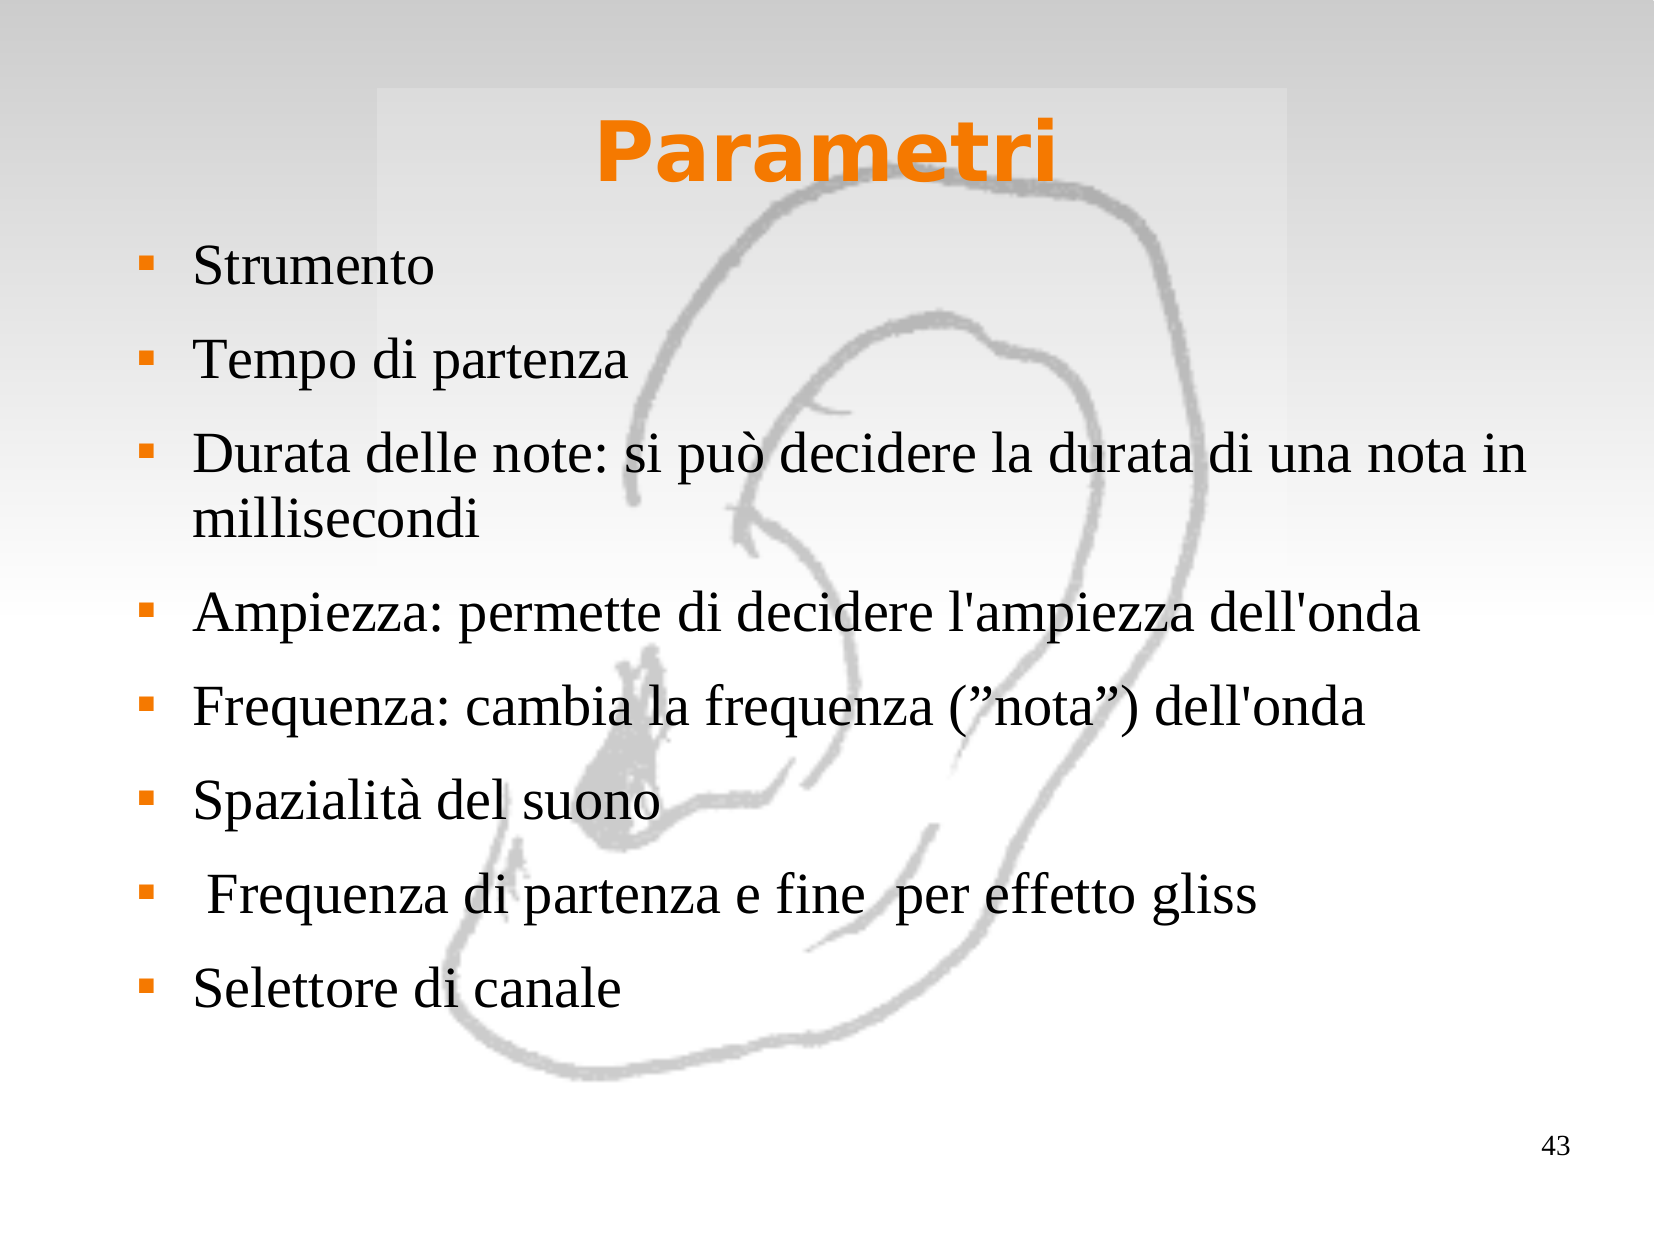

Parametri
# Strumento
Tempo di partenza
Durata delle note: si può decidere la durata di una nota in millisecondi
Ampiezza: permette di decidere l'ampiezza dell'onda
Frequenza: cambia la frequenza (”nota”) dell'onda
Spazialità del suono
 Frequenza di partenza e fine per effetto gliss
Selettore di canale
43